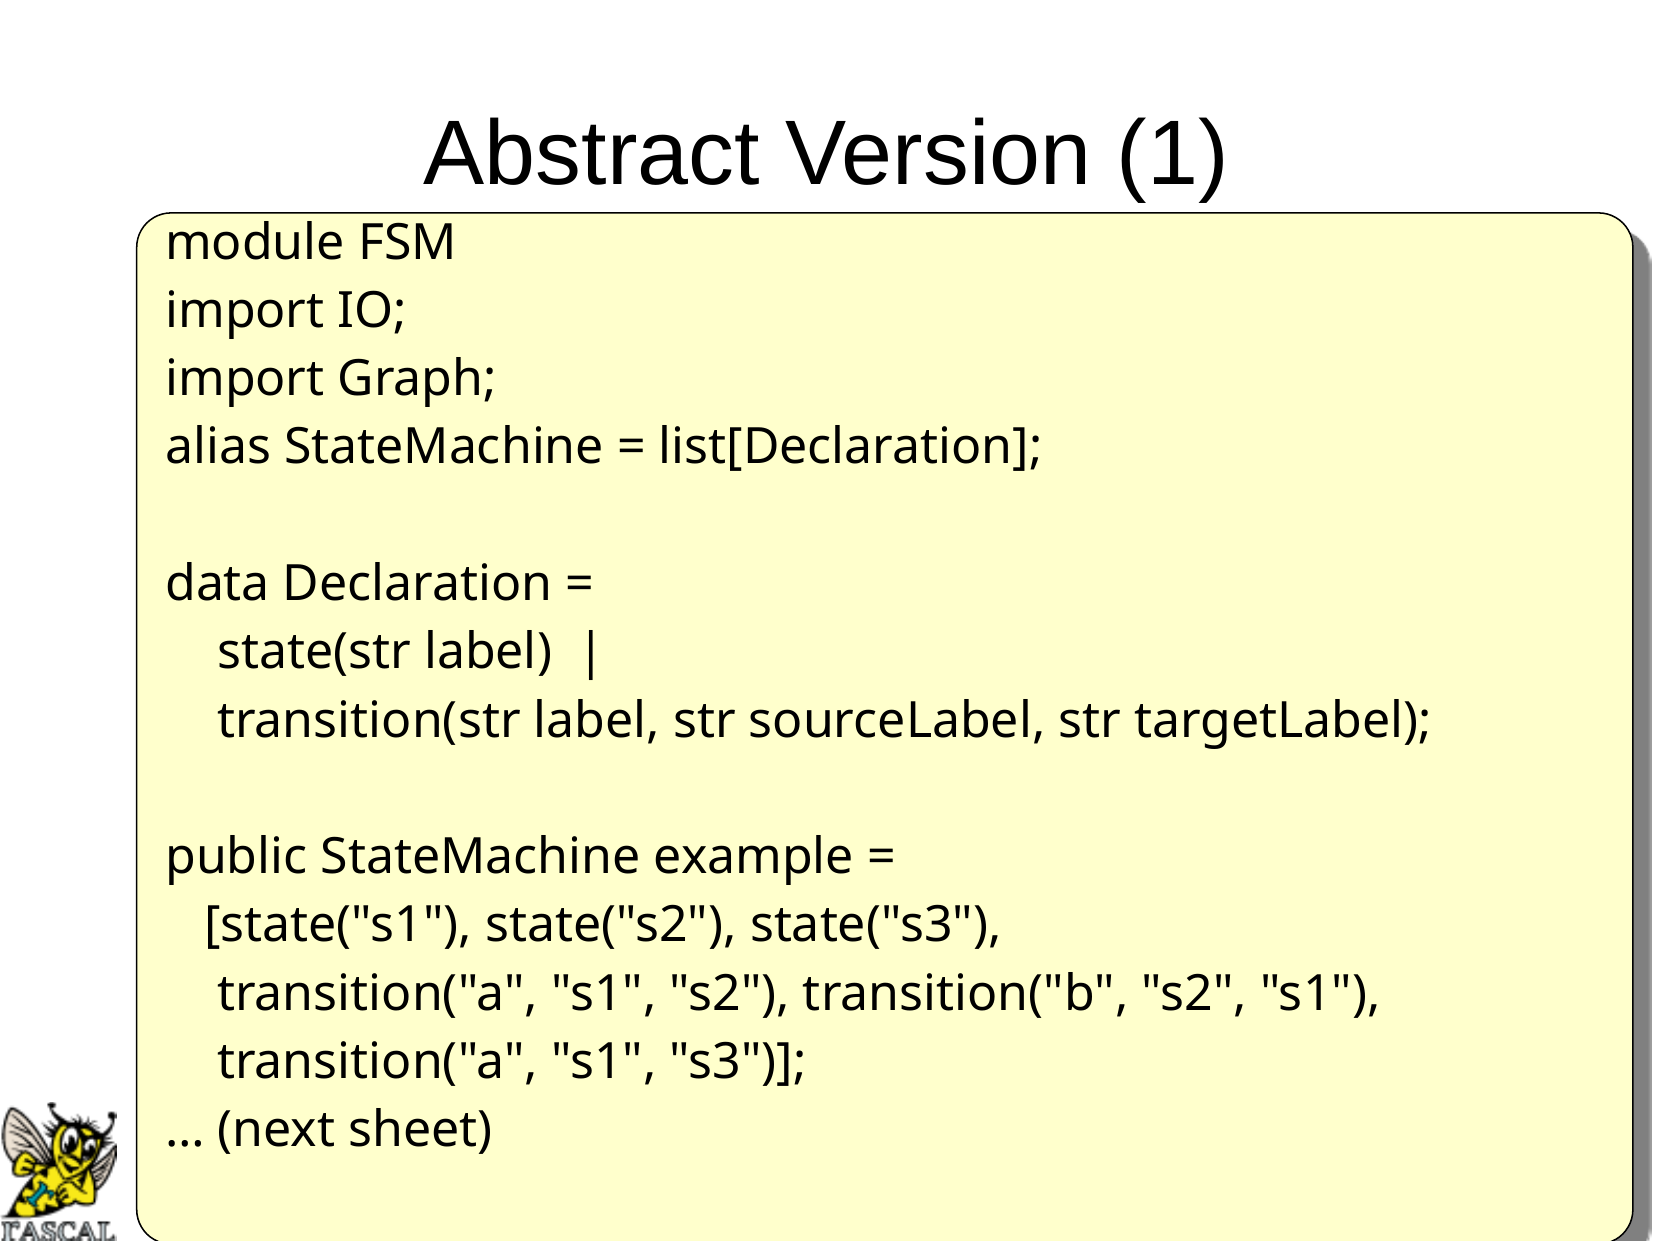

# Abstract Version (1)
module FSM
import IO;
import Graph;
alias StateMachine = list[Declaration];
data Declaration =
 state(str label) |
 transition(str label, str sourceLabel, str targetLabel);
public StateMachine example =
 [state("s1"), state("s2"), state("s3"),
 transition("a", "s1", "s2"), transition("b", "s2", "s1"),
 transition("a", "s1", "s3")];
… (next sheet)
127